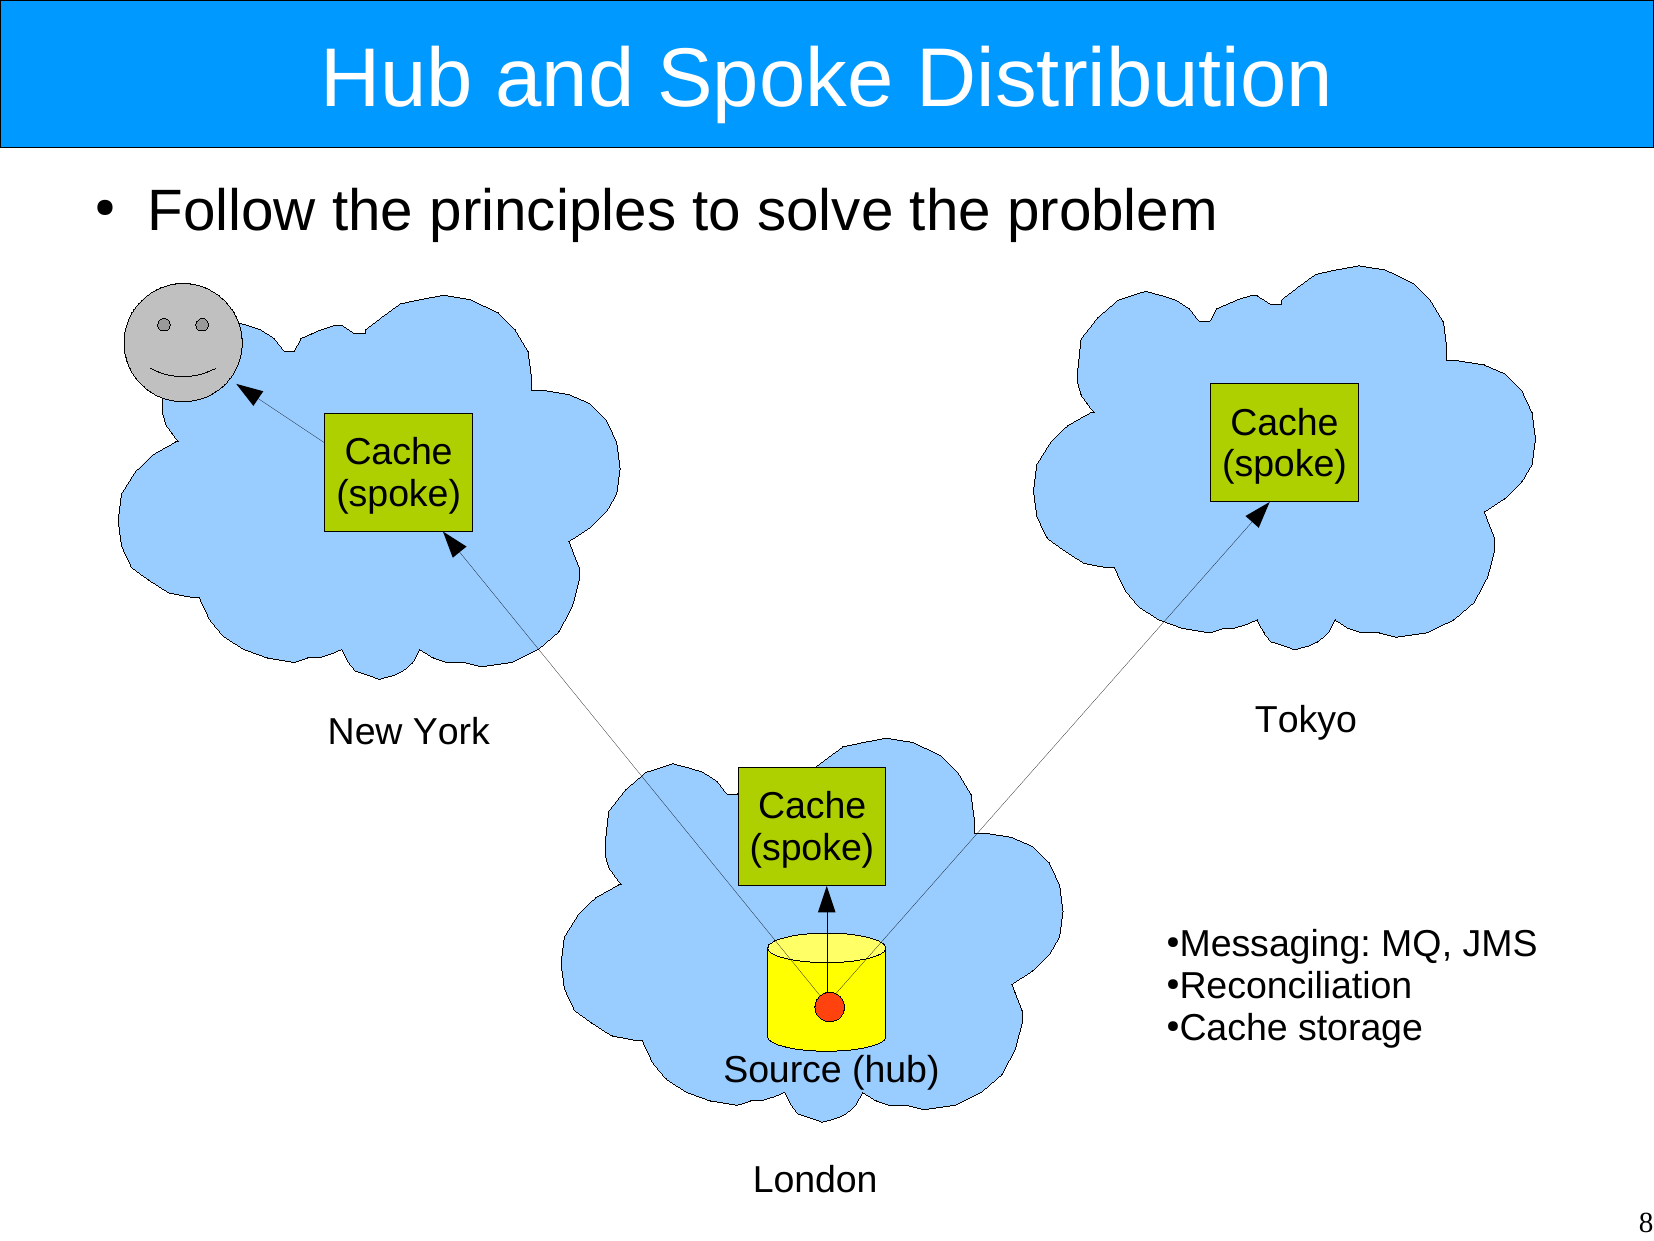

# Hub and Spoke Distribution
Follow the principles to solve the problem
Cache
(spoke)
Cache
(spoke)
Tokyo
New York
Cache
(spoke)
Messaging: MQ, JMS
Reconciliation
Cache storage
Source (hub)
London
8